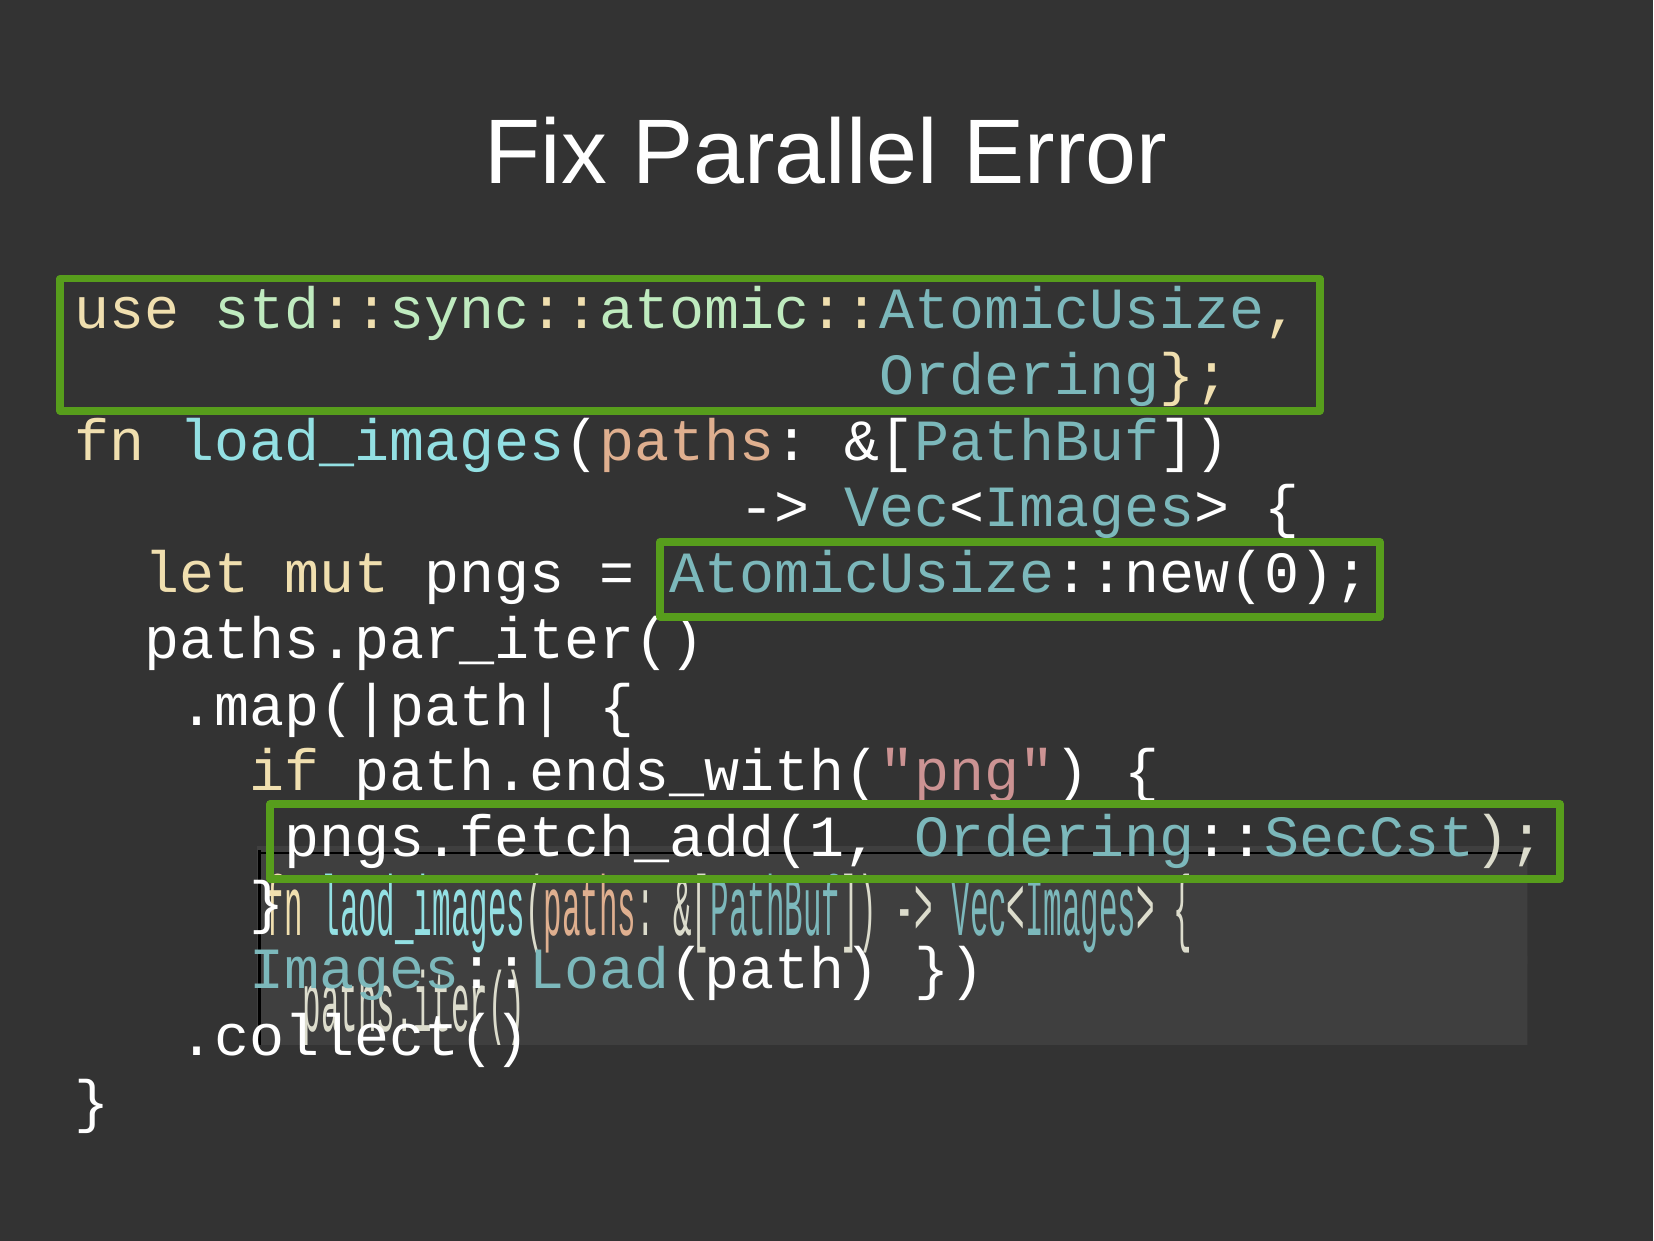

# Fix Parallel Error
use std::sync::atomic::AtomicUsize,
 Ordering};
fn load_images(paths: &[PathBuf])
 -> Vec<Images> {
 let mut pngs = AtomicUsize::new(0);
 paths.par_iter()
 .map(|path| {
 if path.ends_with("png") {
 pngs.fetch_add(1, Ordering::SecCst);
 }
 Images::Load(path) })
 .collect()
}